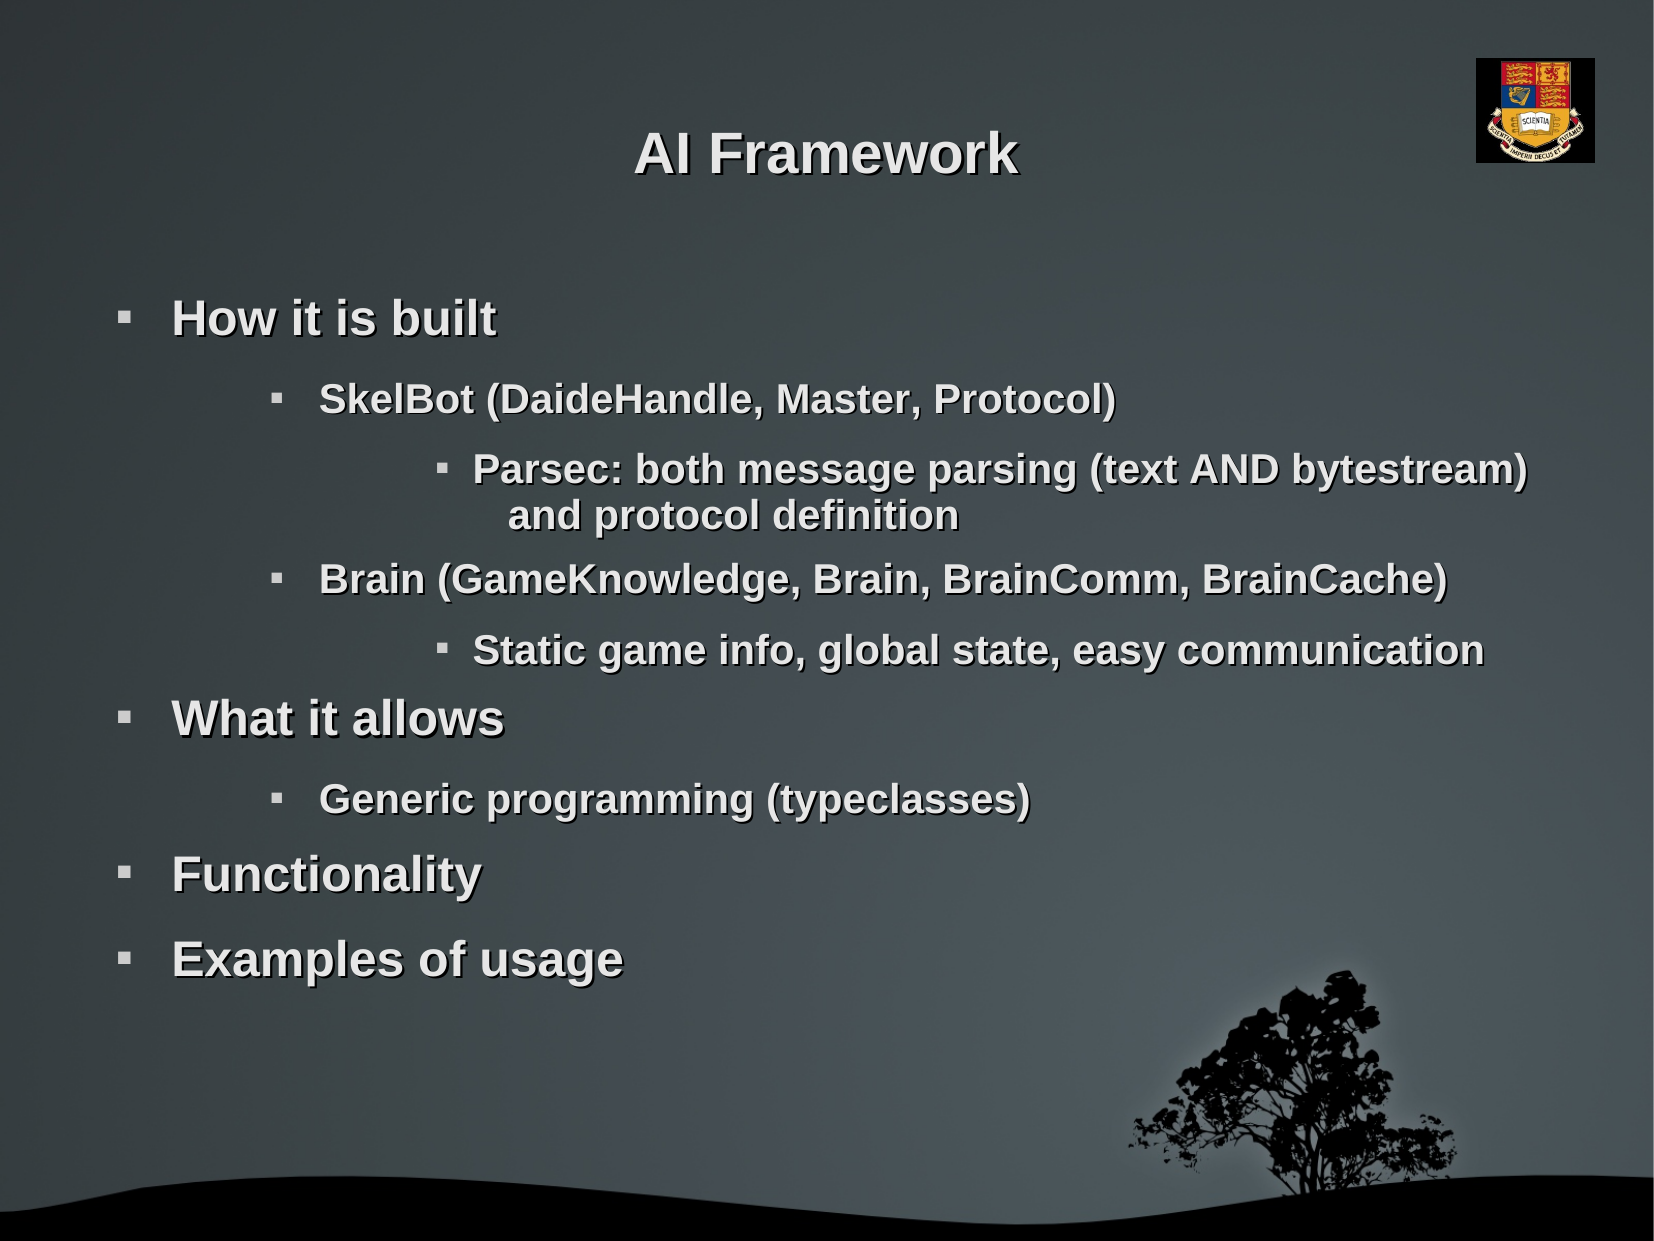

# AI Framework
How it is built
SkelBot (DaideHandle, Master, Protocol)
Parsec: both message parsing (text AND bytestream) and protocol definition
Brain (GameKnowledge, Brain, BrainComm, BrainCache)
Static game info, global state, easy communication
What it allows
Generic programming (typeclasses)
Functionality
Examples of usage